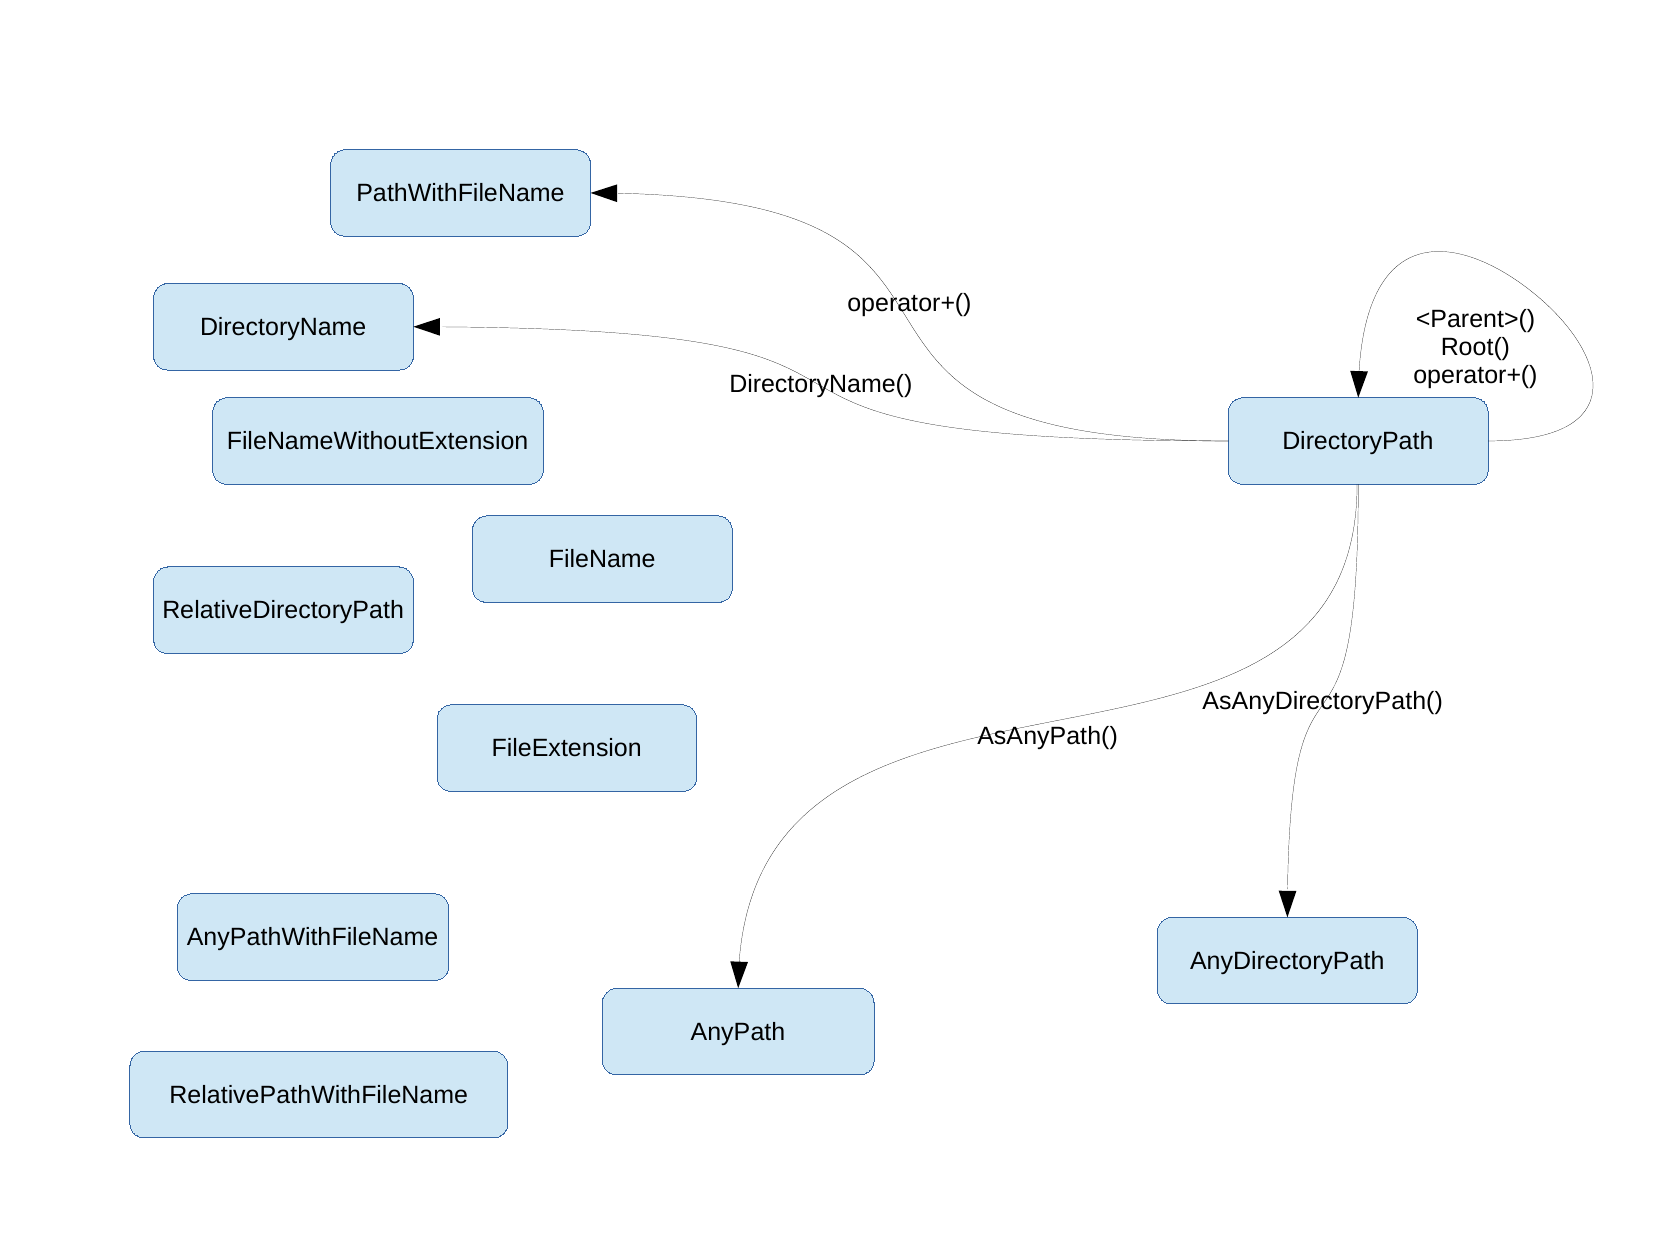

PathWithFileName
DirectoryName
FileNameWithoutExtension
DirectoryPath
FileName
RelativeDirectoryPath
FileExtension
AnyPathWithFileName
AnyDirectoryPath
AnyPath
RelativePathWithFileName